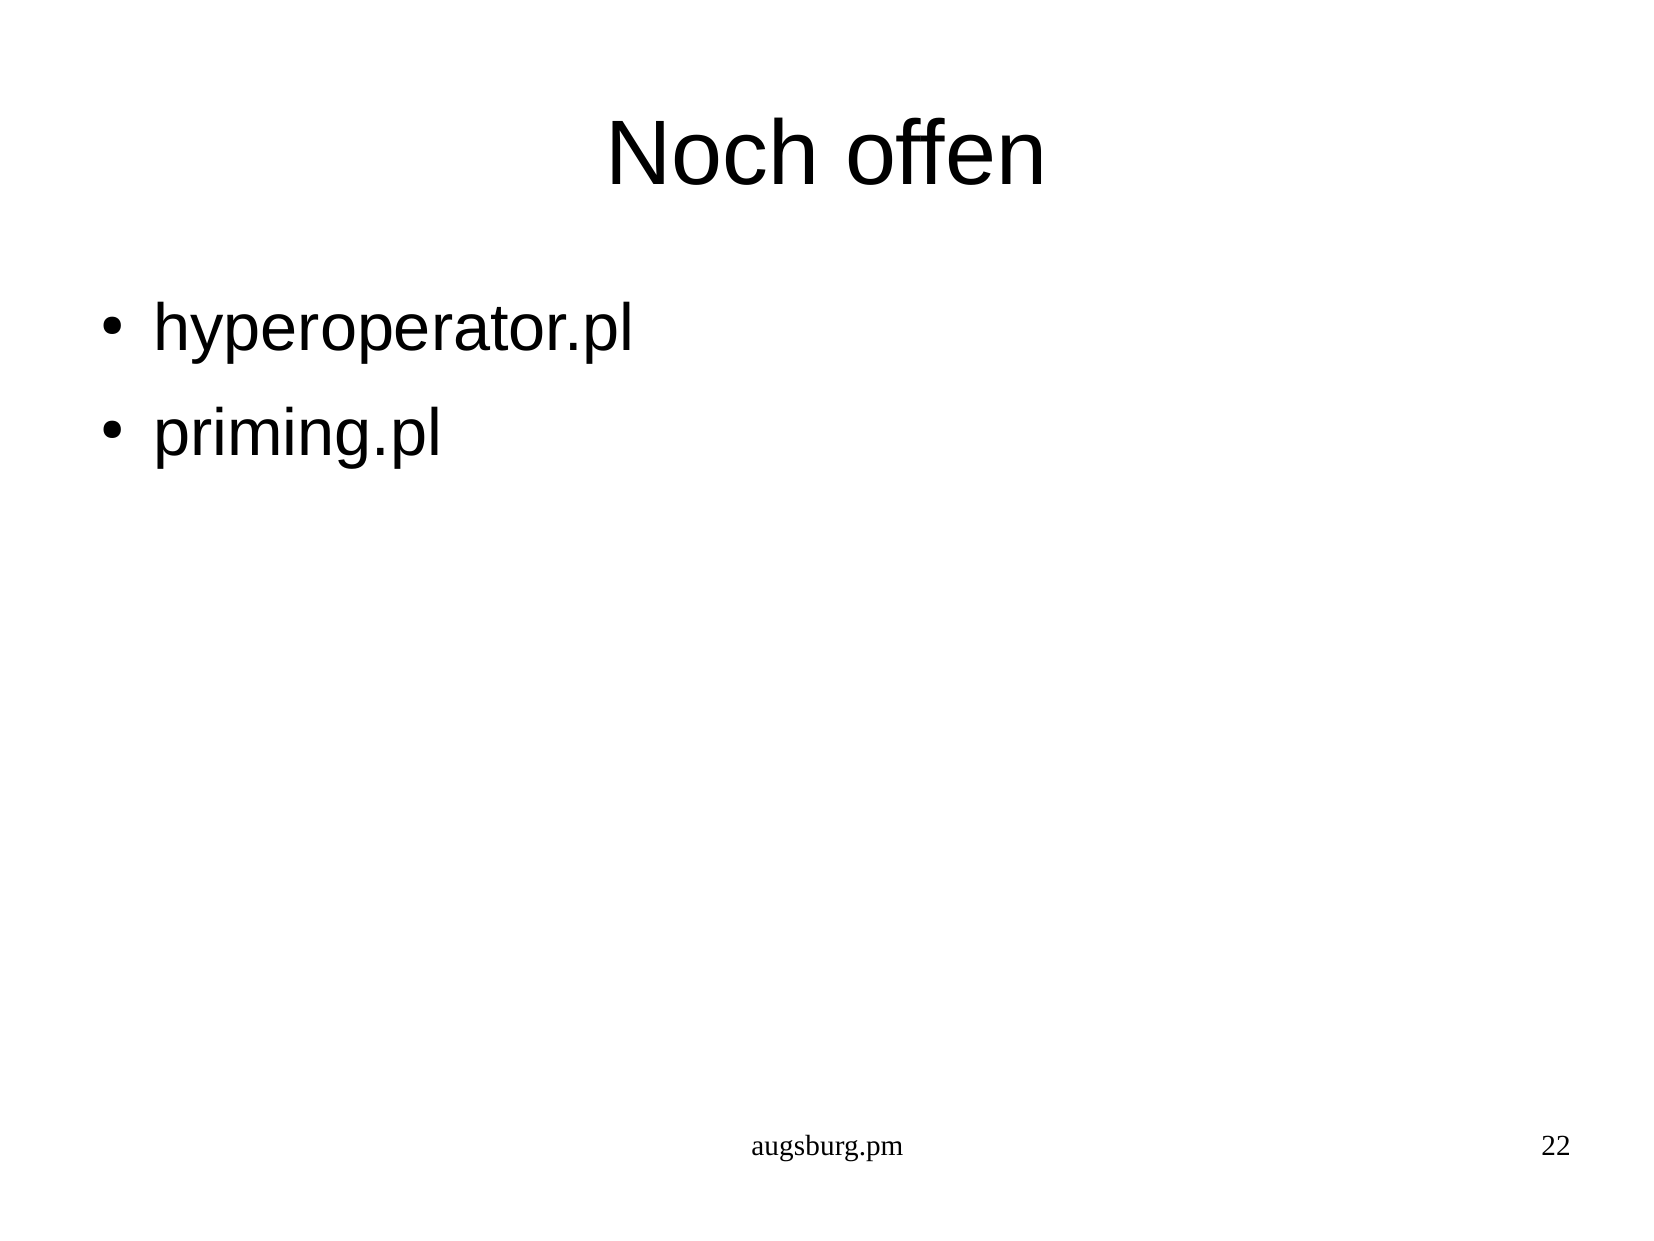

# Noch offen
hyperoperator.pl
priming.pl
augsburg.pm
22